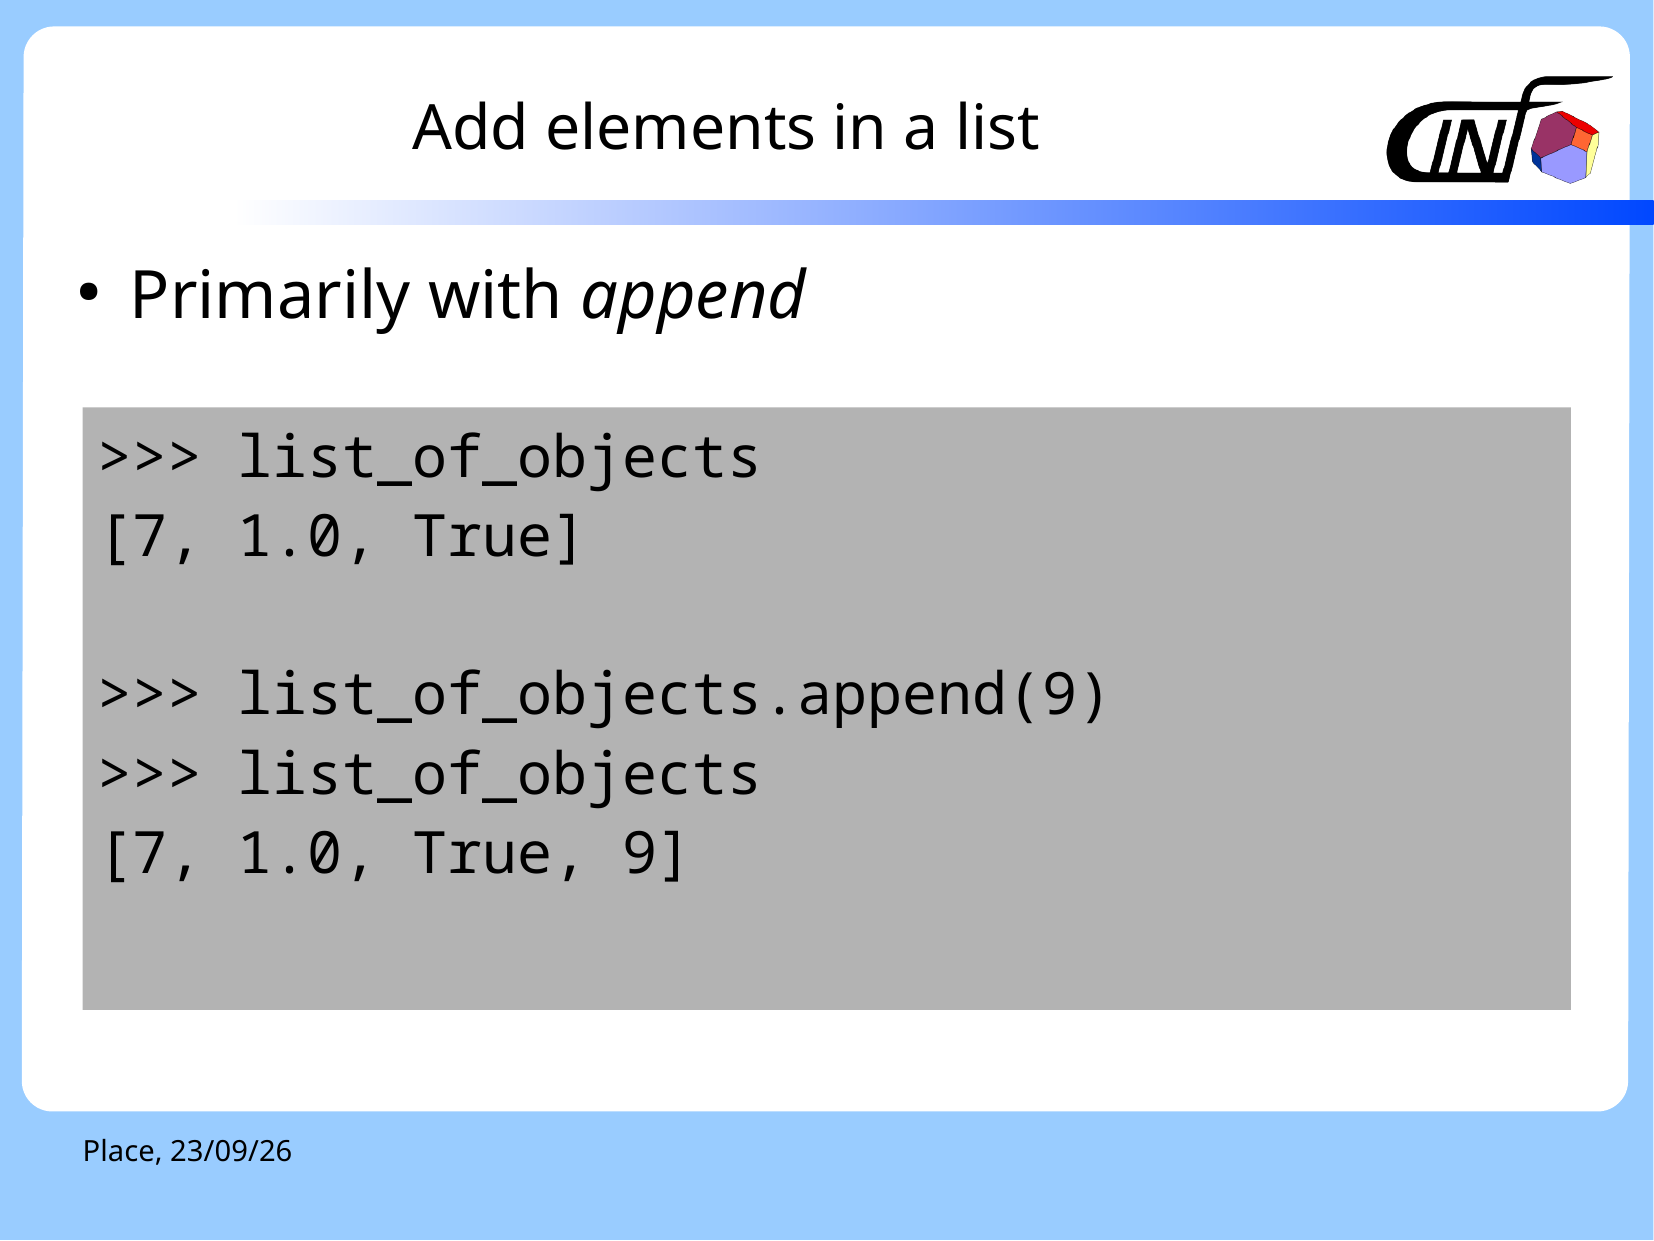

# Add elements in a list
Primarily with append
>>> list_of_objects
[7, 1.0, True]
>>> list_of_objects.append(9)
>>> list_of_objects
[7, 1.0, True, 9]